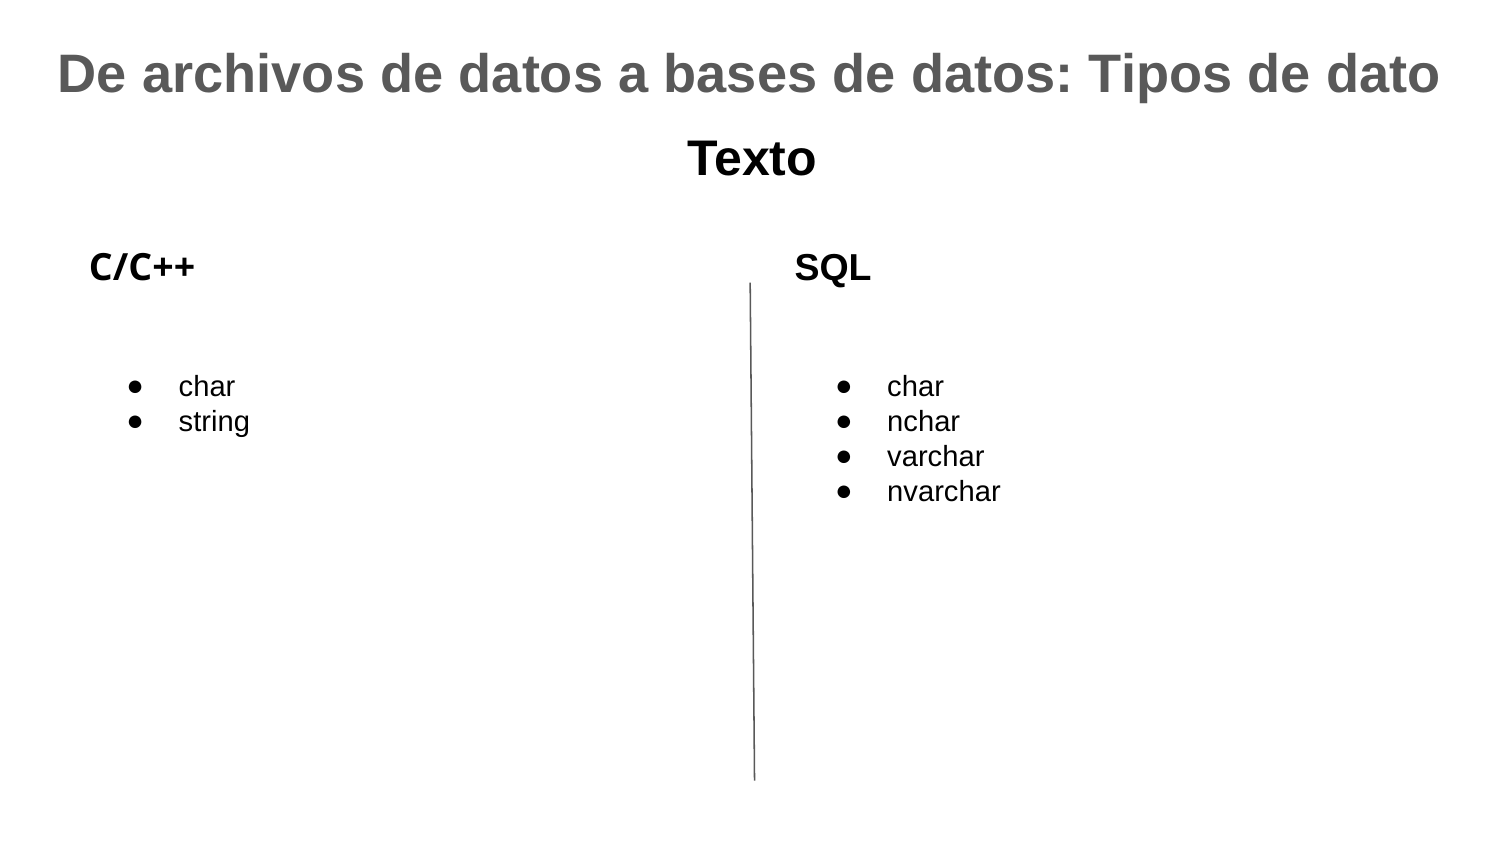

# De archivos de datos a bases de datos: Tipos de dato
Texto
C/C++
SQL
char
string
char
nchar
varchar
nvarchar